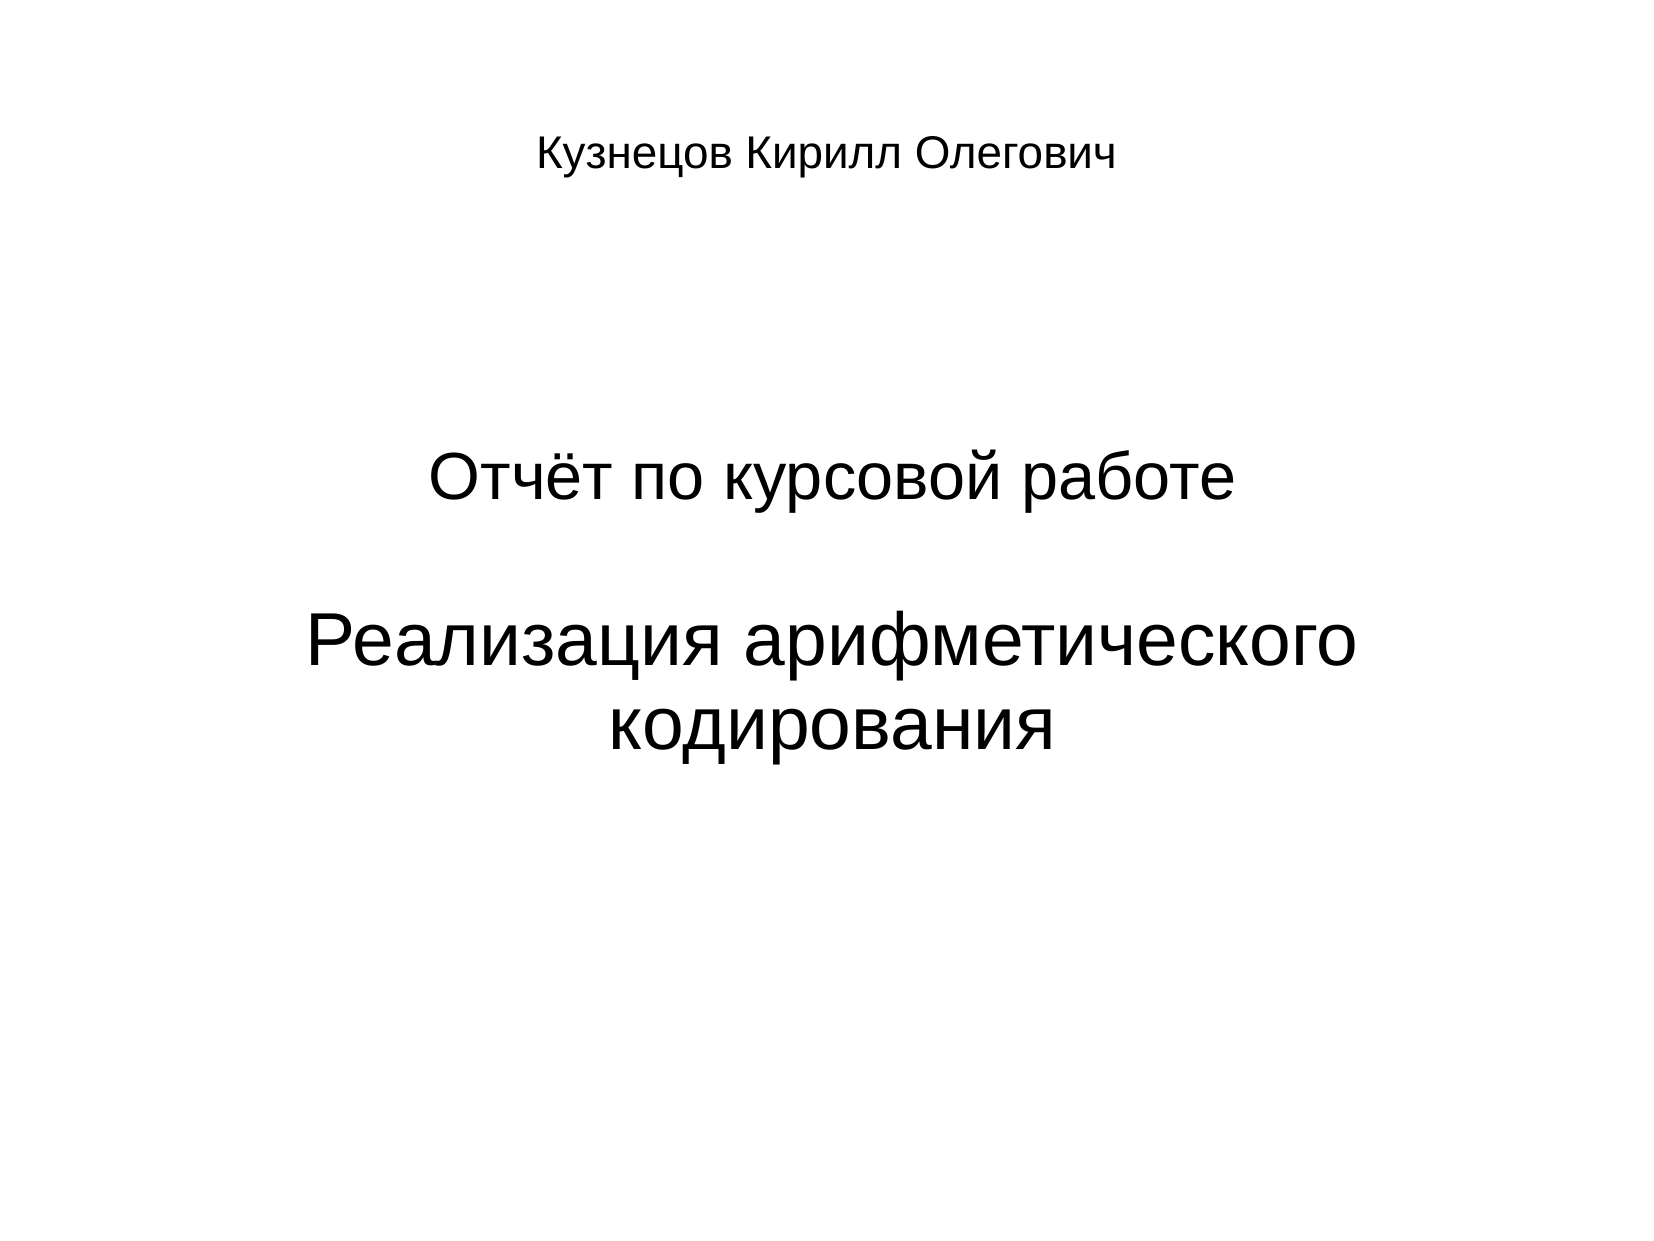

# Кузнецов Кирилл Олегович
Отчёт по курсовой работе
Реализация арифметического кодирования